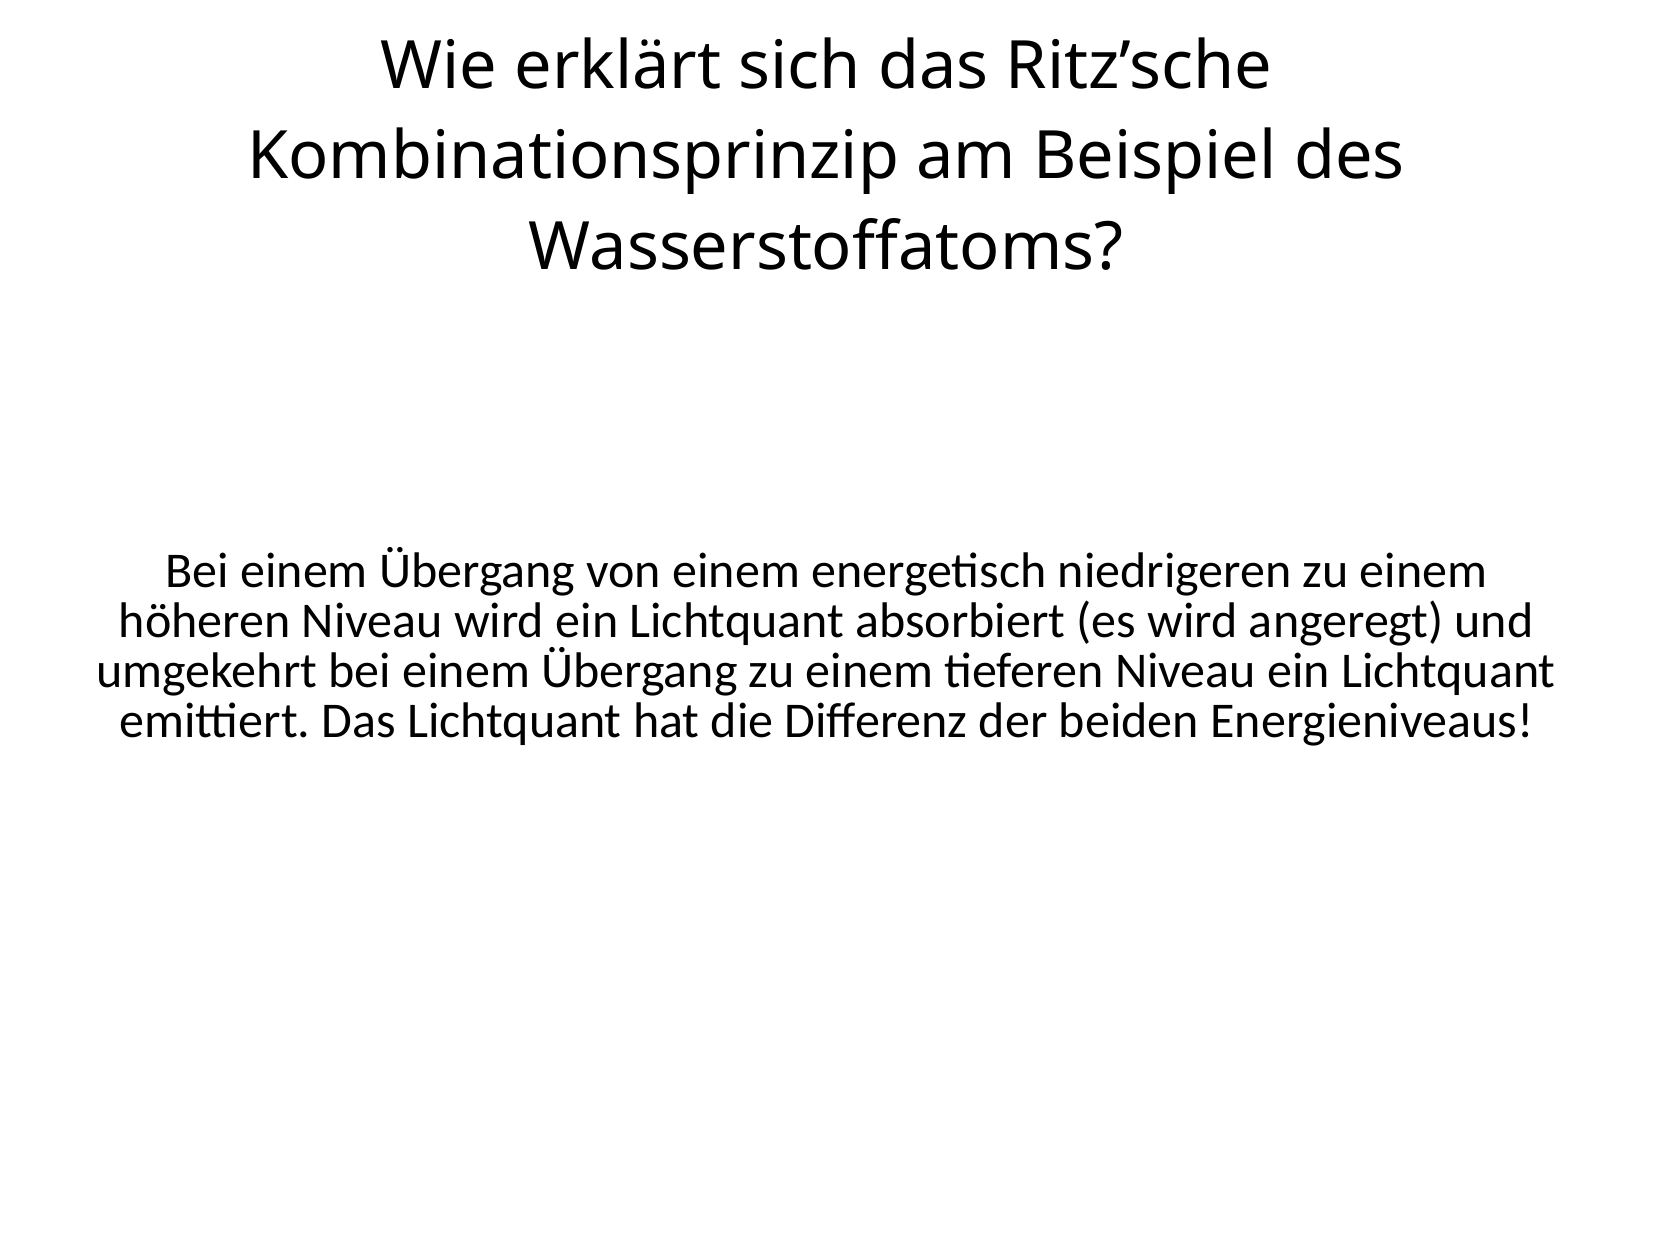

# Wie erklärt sich das Ritz’sche Kombinationsprinzip am Beispiel des Wasserstoffatoms?
Bei einem Übergang von einem energetisch niedrigeren zu einem höheren Niveau wird ein Lichtquant absorbiert (es wird angeregt) und umgekehrt bei einem Übergang zu einem tieferen Niveau ein Lichtquant emittiert. Das Lichtquant hat die Differenz der beiden Energieniveaus!